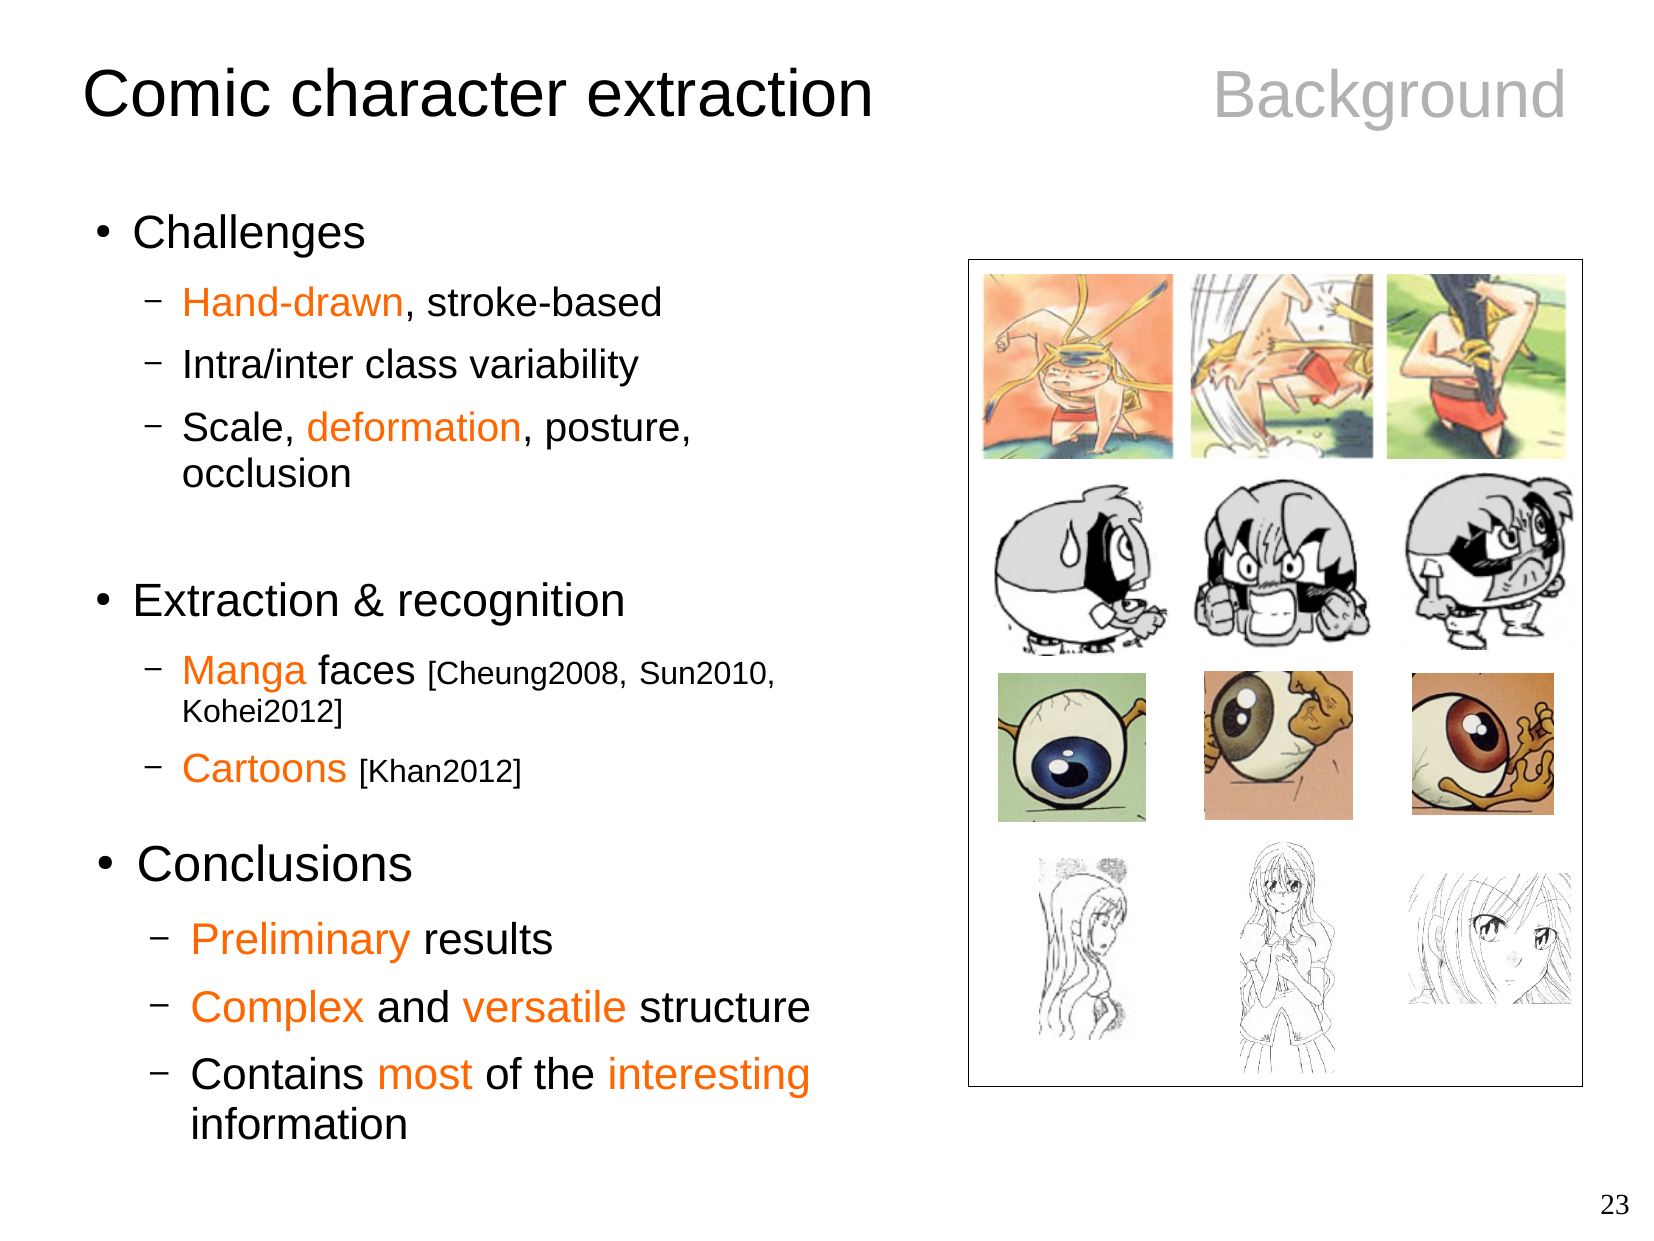

Comic character extraction
Challenges
Hand-drawn, stroke-based
Intra/inter class variability
Scale, deformation, posture, occlusion
Extraction & recognition
Manga faces [Cheung2008, Sun2010, Kohei2012]
Cartoons [Khan2012]
# Conclusions
Preliminary results
Complex and versatile structure
Contains most of the interesting information
23